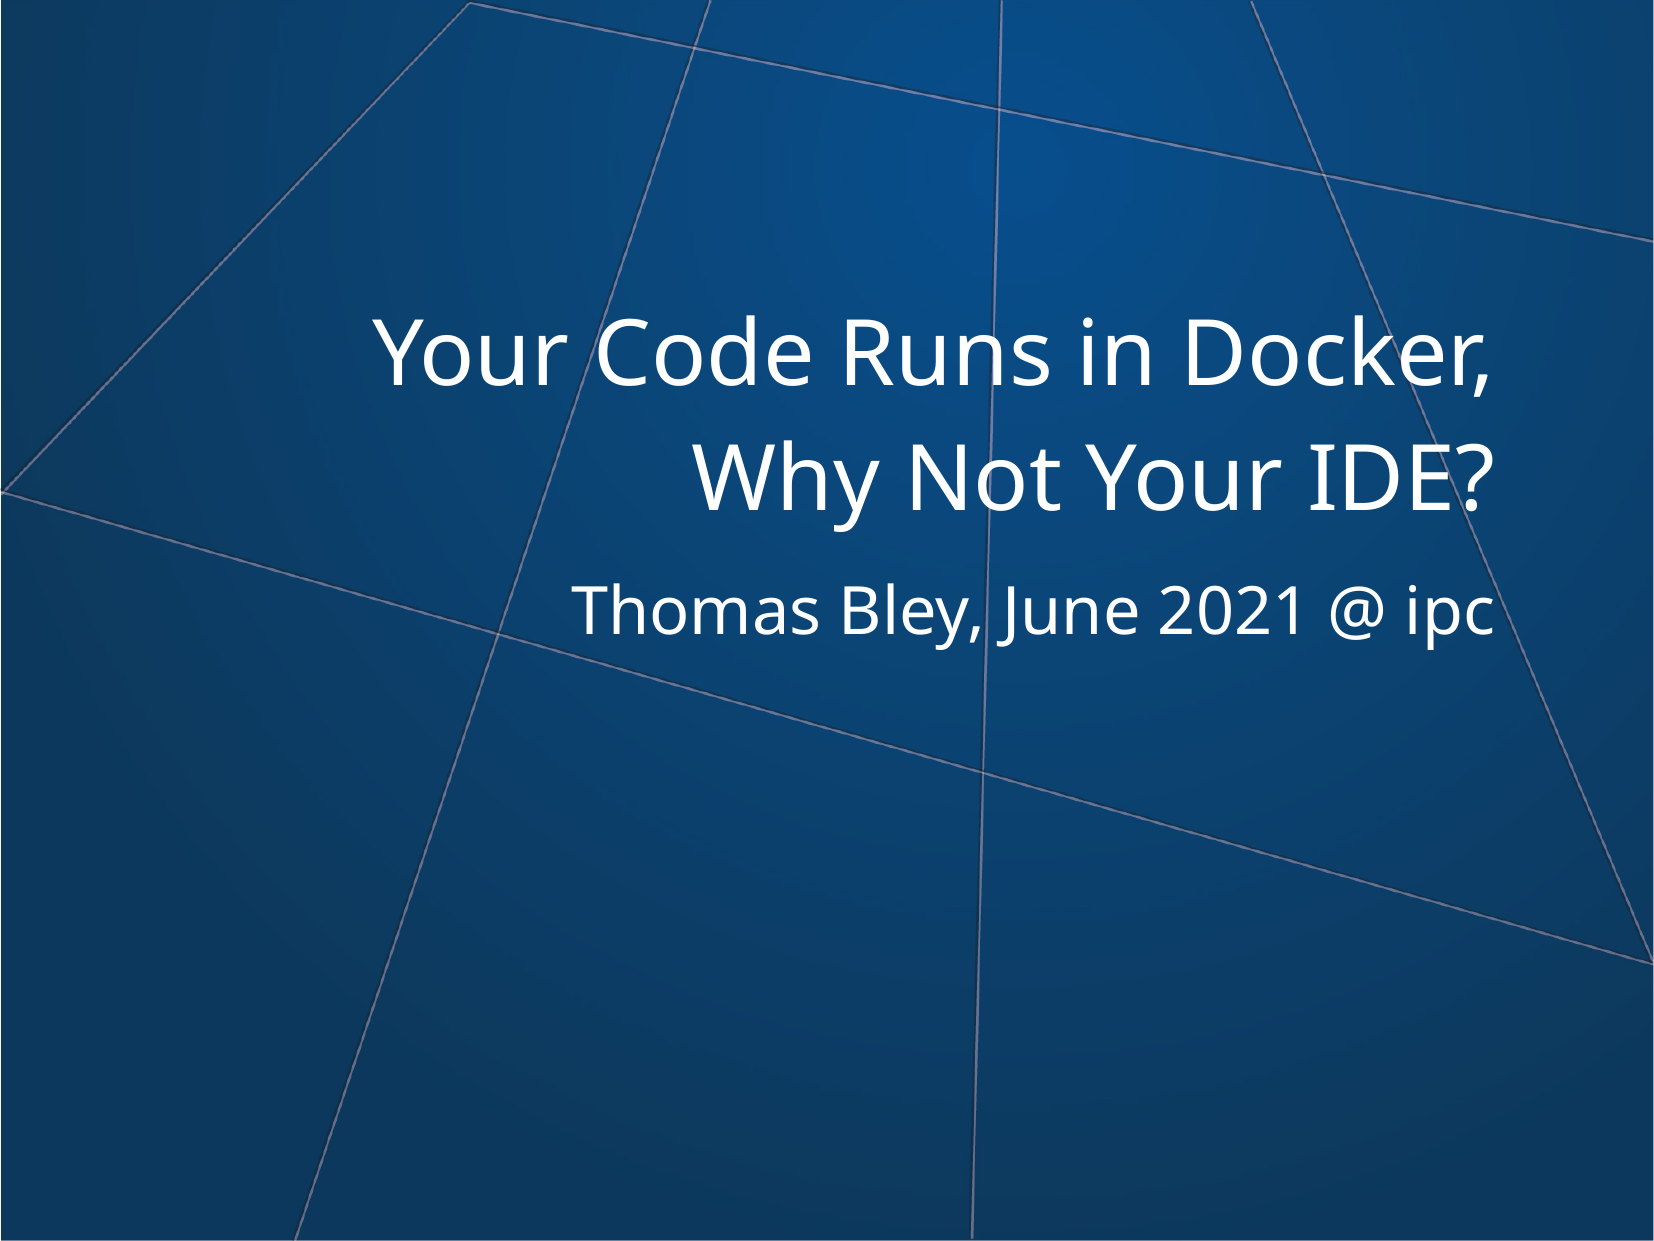

# Your Code Runs in Docker, Why Not Your IDE?
Thomas Bley, June 2021 @ ipc